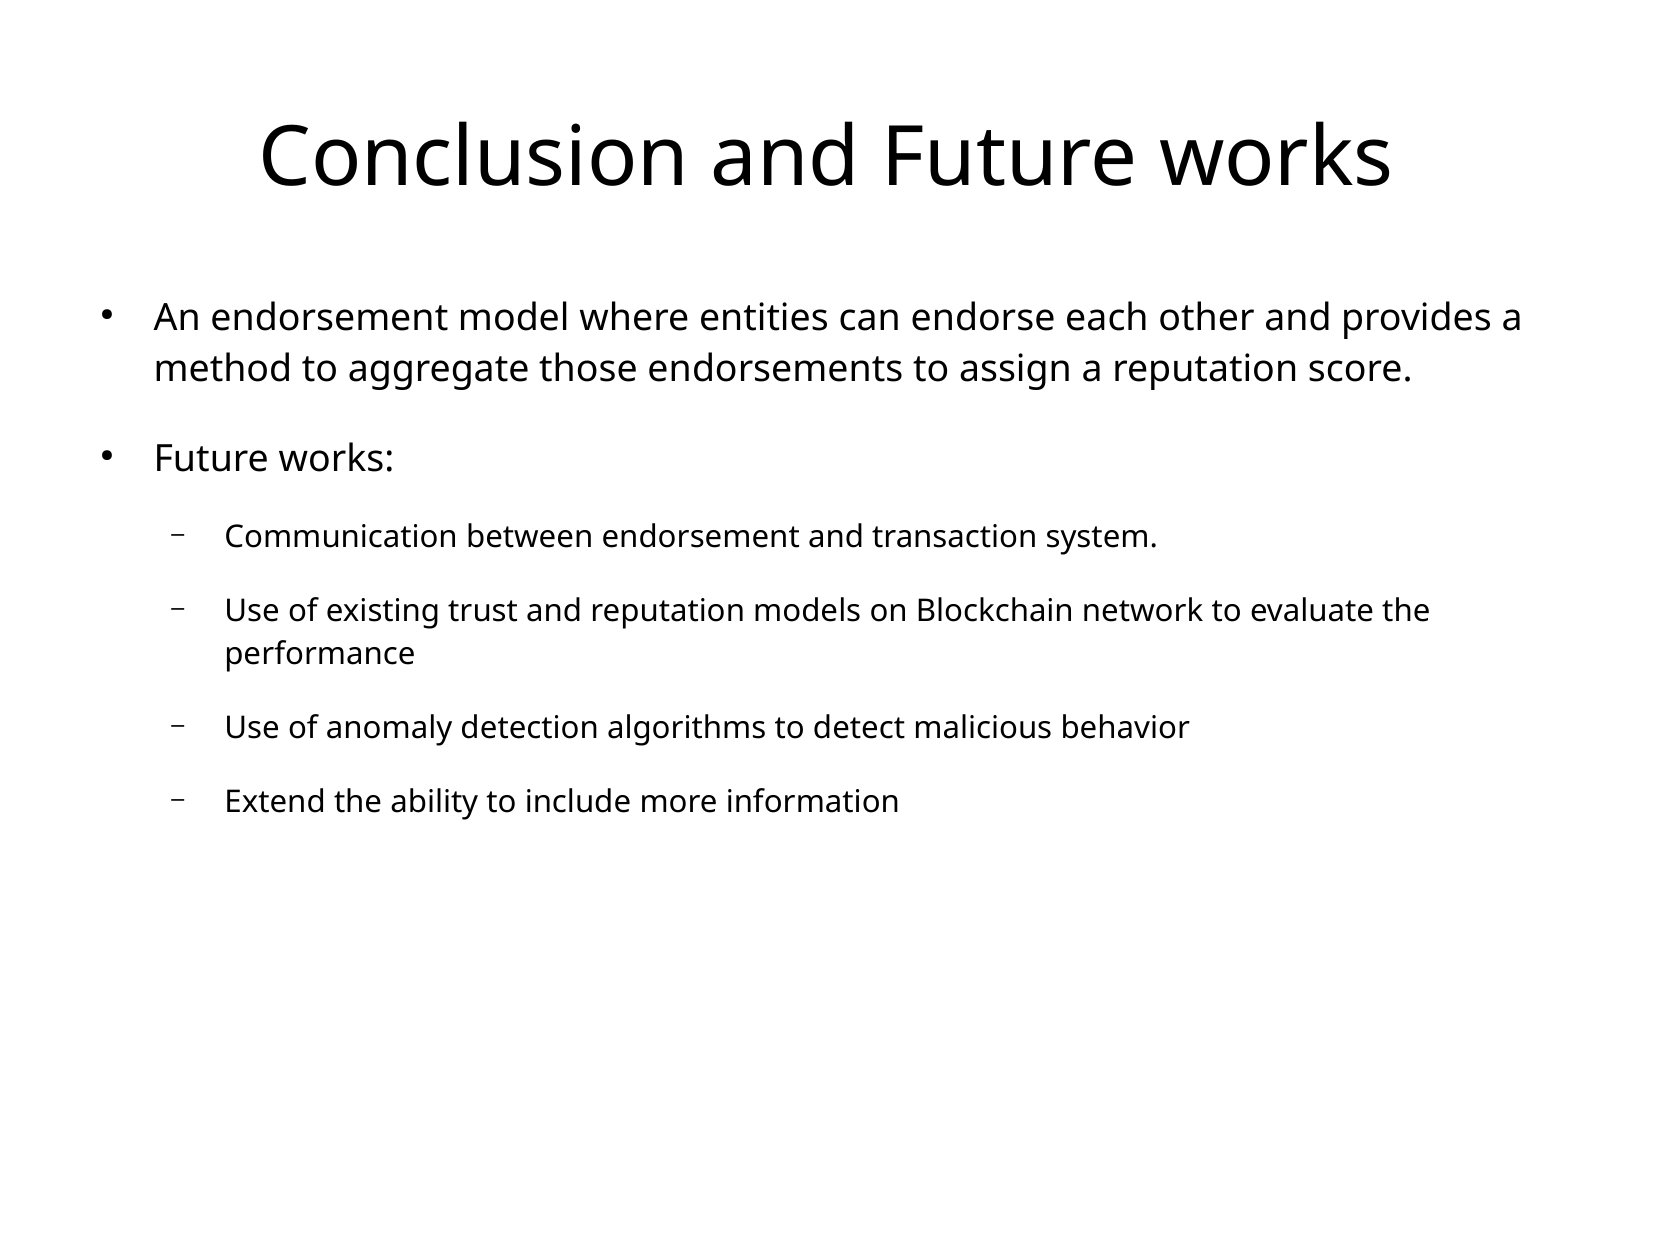

# Conclusion and Future works
An endorsement model where entities can endorse each other and provides a method to aggregate those endorsements to assign a reputation score.
Future works:
Communication between endorsement and transaction system.
Use of existing trust and reputation models on Blockchain network to evaluate the performance
Use of anomaly detection algorithms to detect malicious behavior
Extend the ability to include more information